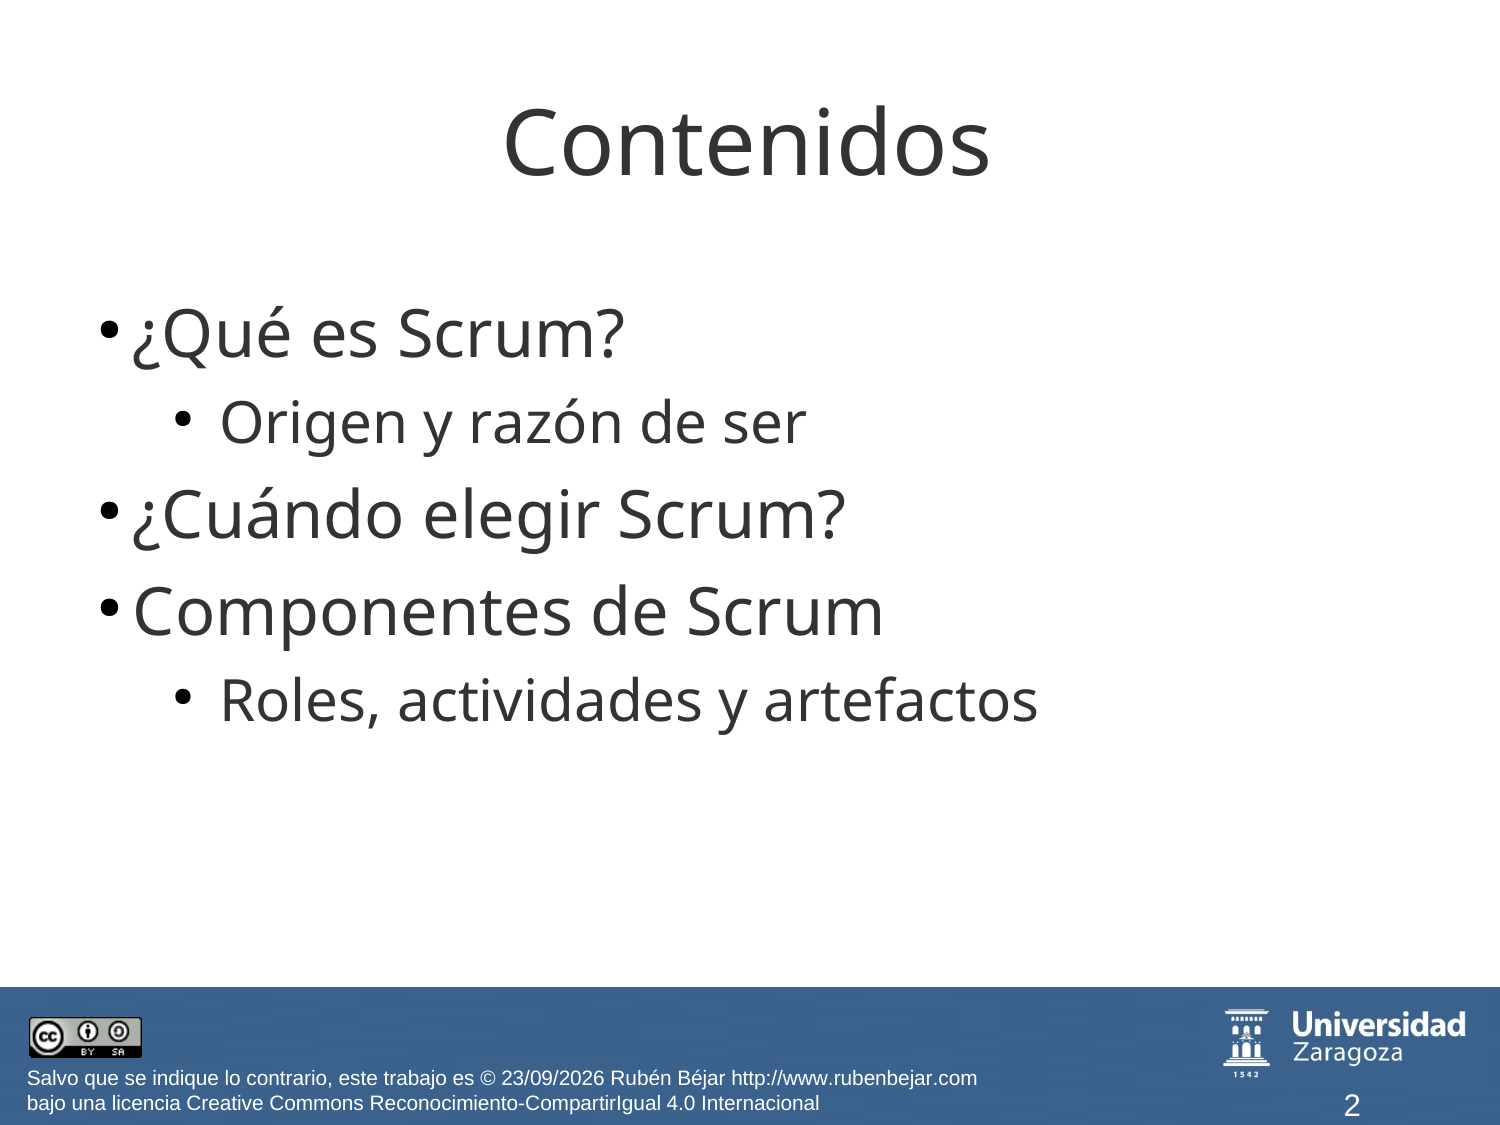

# Contenidos
¿Qué es Scrum?
Origen y razón de ser
¿Cuándo elegir Scrum?
Componentes de Scrum
Roles, actividades y artefactos